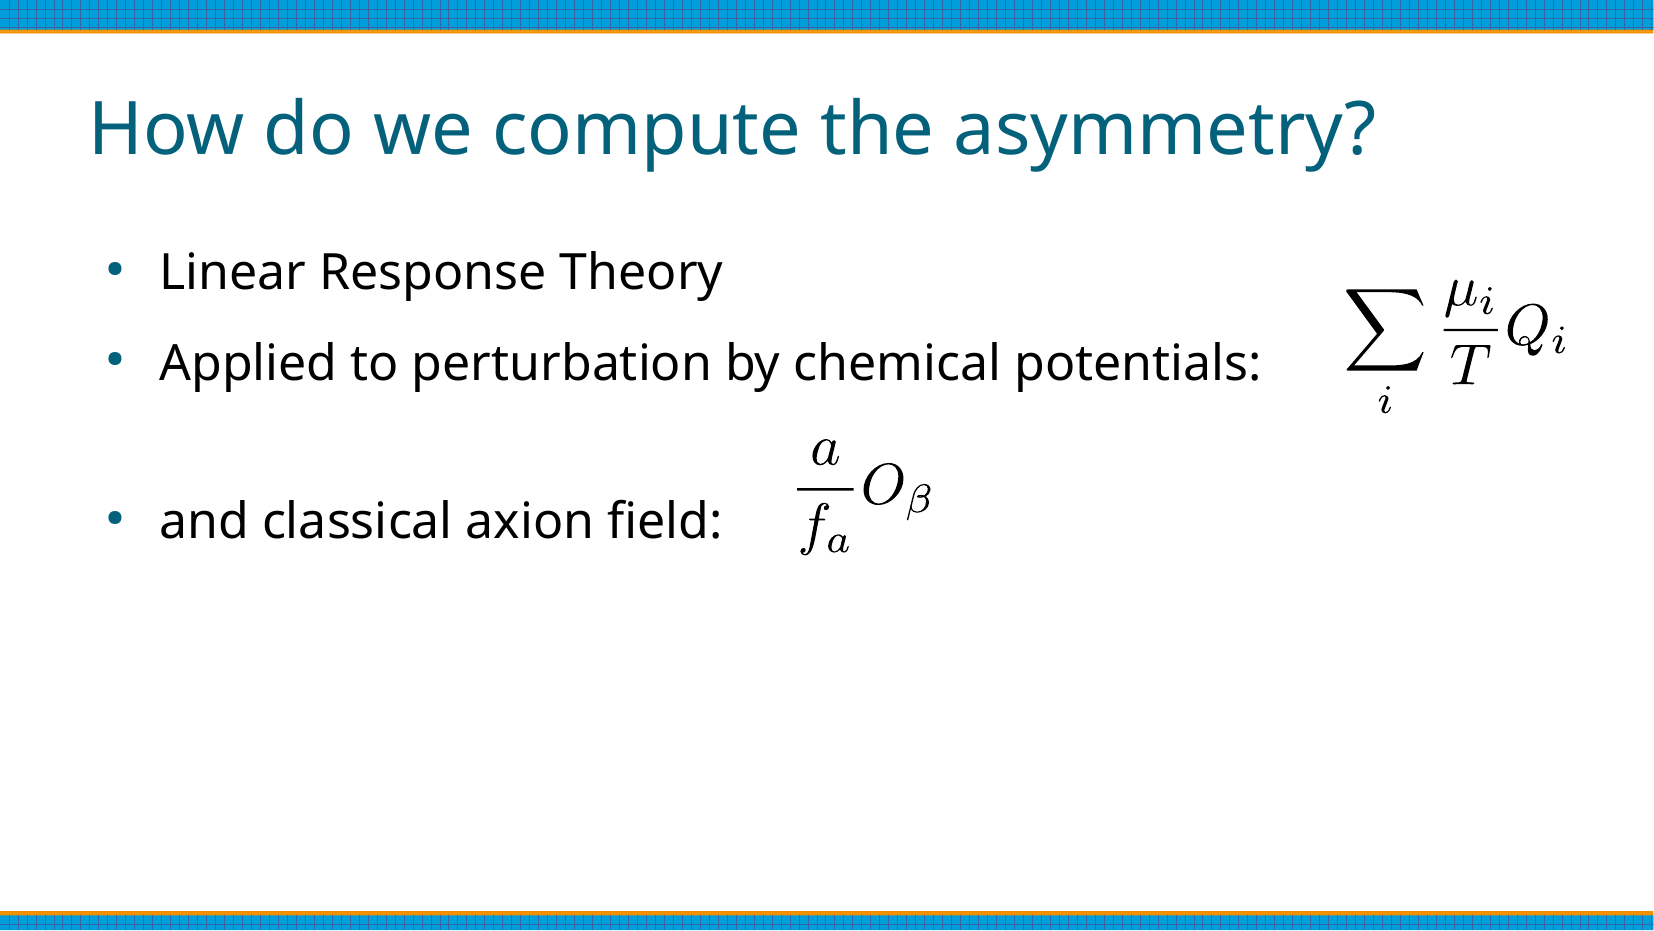

# How do we compute the asymmetry?
Linear Response Theory
Applied to perturbation by chemical potentials:
and classical axion field: